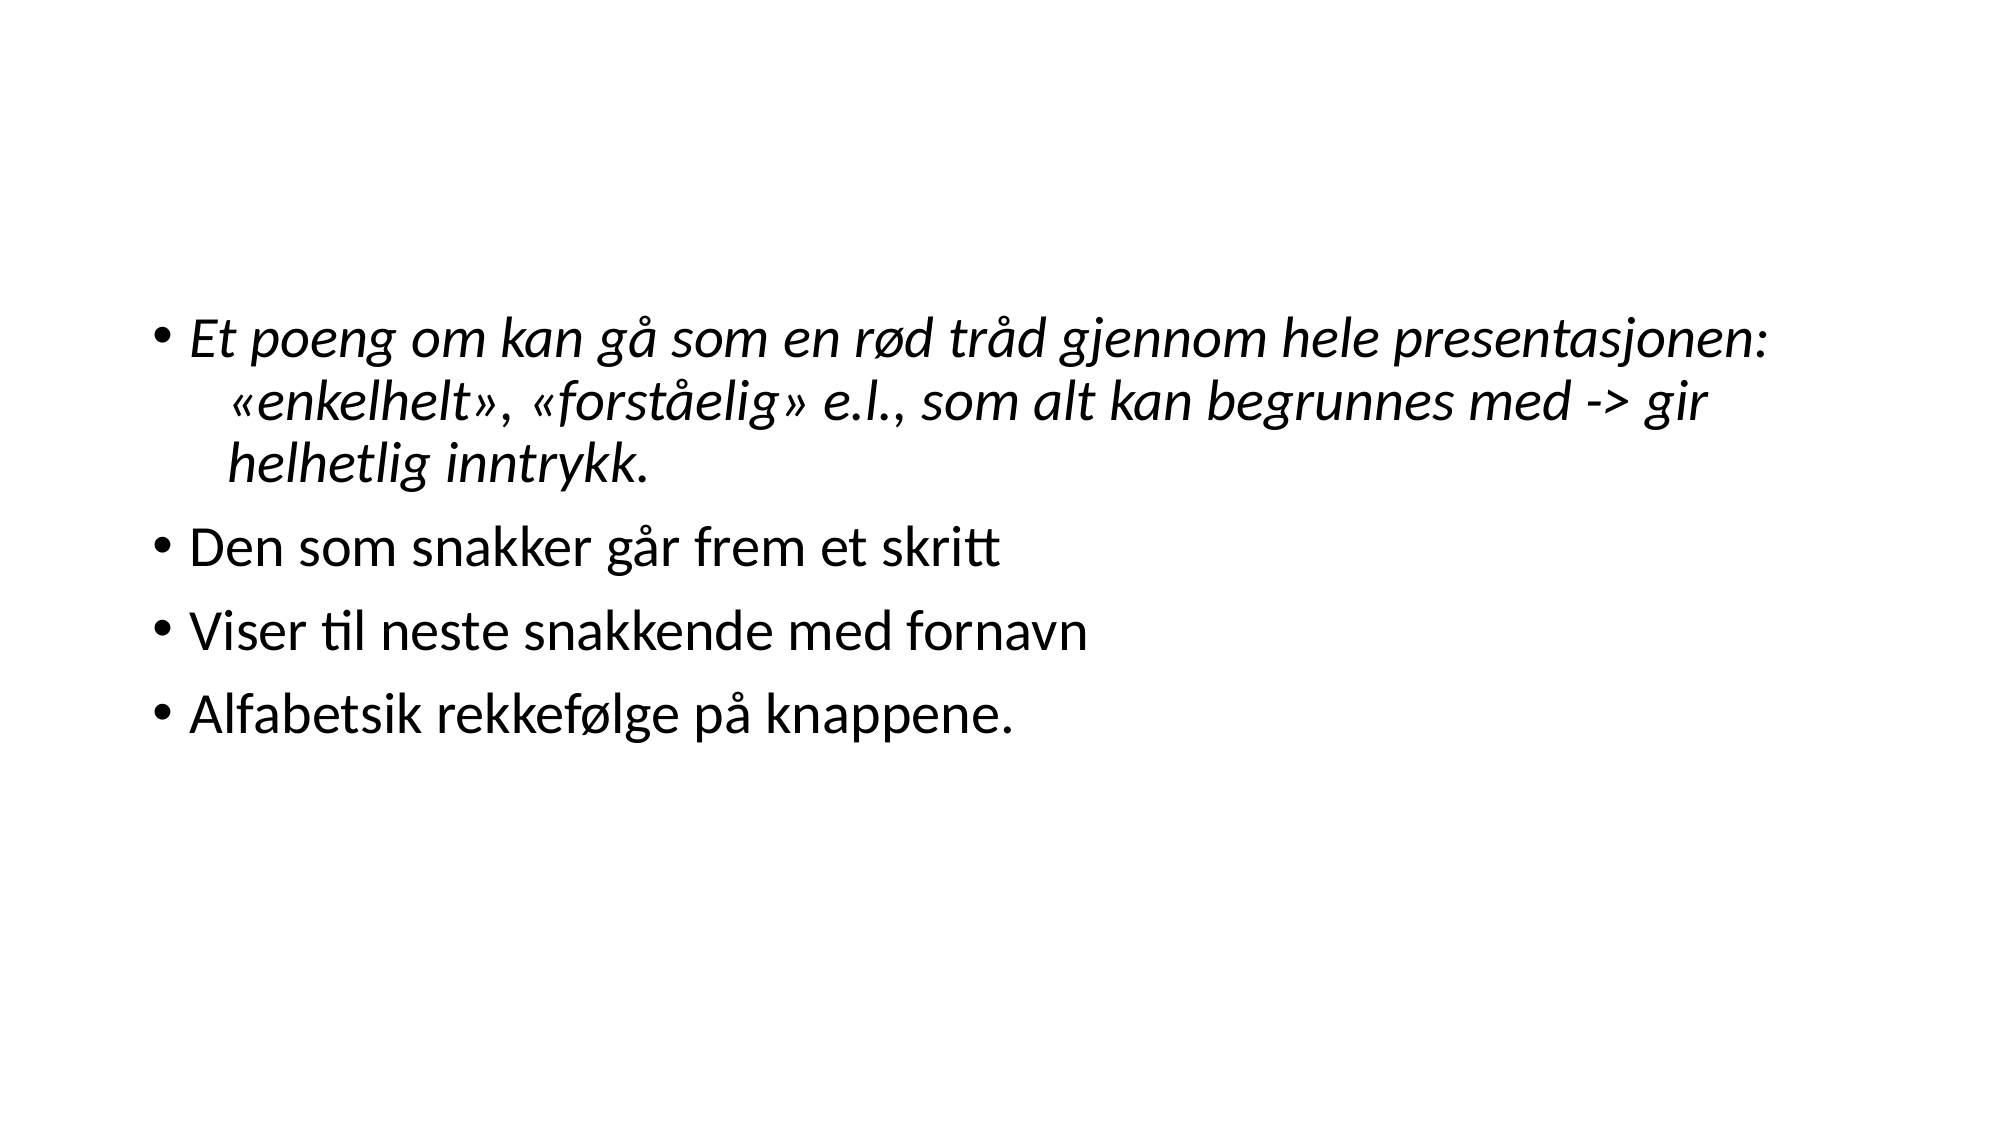

#
Et poeng om kan gå som en rød tråd gjennom hele presentasjonen: «enkelhelt», «forståelig» e.l., som alt kan begrunnes med -> gir helhetlig inntrykk.
Den som snakker går frem et skritt
Viser til neste snakkende med fornavn
Alfabetsik rekkefølge på knappene.